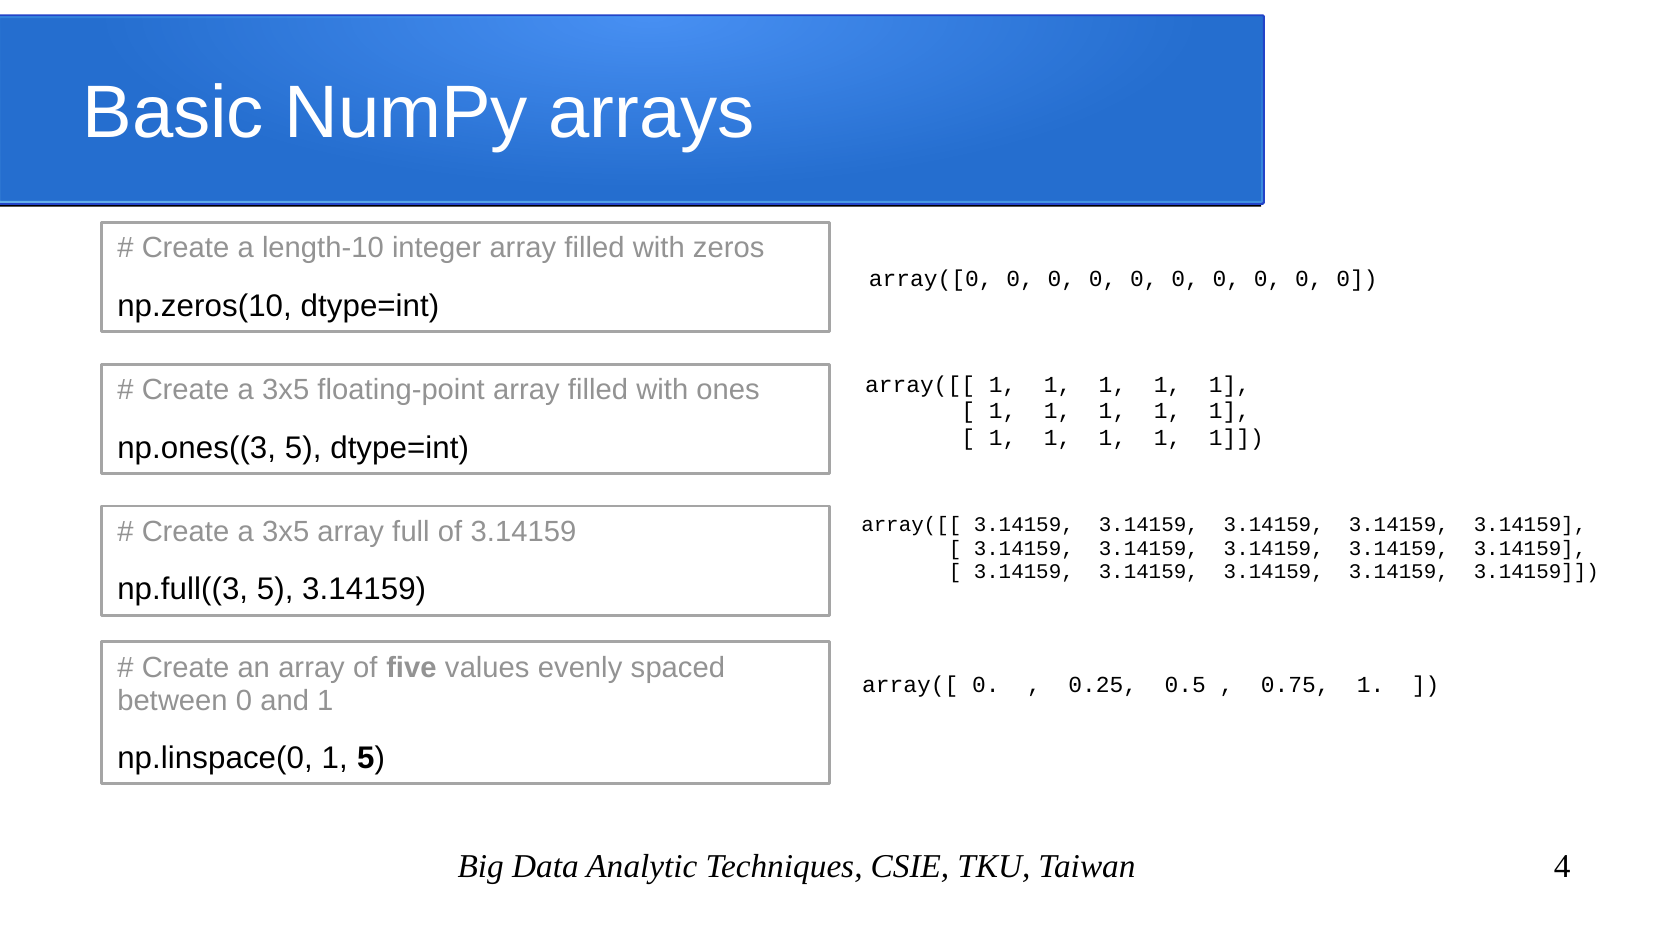

# Basic NumPy arrays
# Create a length-10 integer array filled with zeros
np.zeros(10, dtype=int)
array([0, 0, 0, 0, 0, 0, 0, 0, 0, 0])
# Create a 3x5 floating-point array filled with ones
np.ones((3, 5), dtype=int)
array([[ 1, 1, 1, 1, 1],
 [ 1, 1, 1, 1, 1],
 [ 1, 1, 1, 1, 1]])
# Create a 3x5 array full of 3.14159
np.full((3, 5), 3.14159)
array([[ 3.14159, 3.14159, 3.14159, 3.14159, 3.14159],
 [ 3.14159, 3.14159, 3.14159, 3.14159, 3.14159],
 [ 3.14159, 3.14159, 3.14159, 3.14159, 3.14159]])
# Create an array of five values evenly spaced between 0 and 1
np.linspace(0, 1, 5)
array([ 0. , 0.25, 0.5 , 0.75, 1. ])
Big Data Analytic Techniques, CSIE, TKU, Taiwan
4